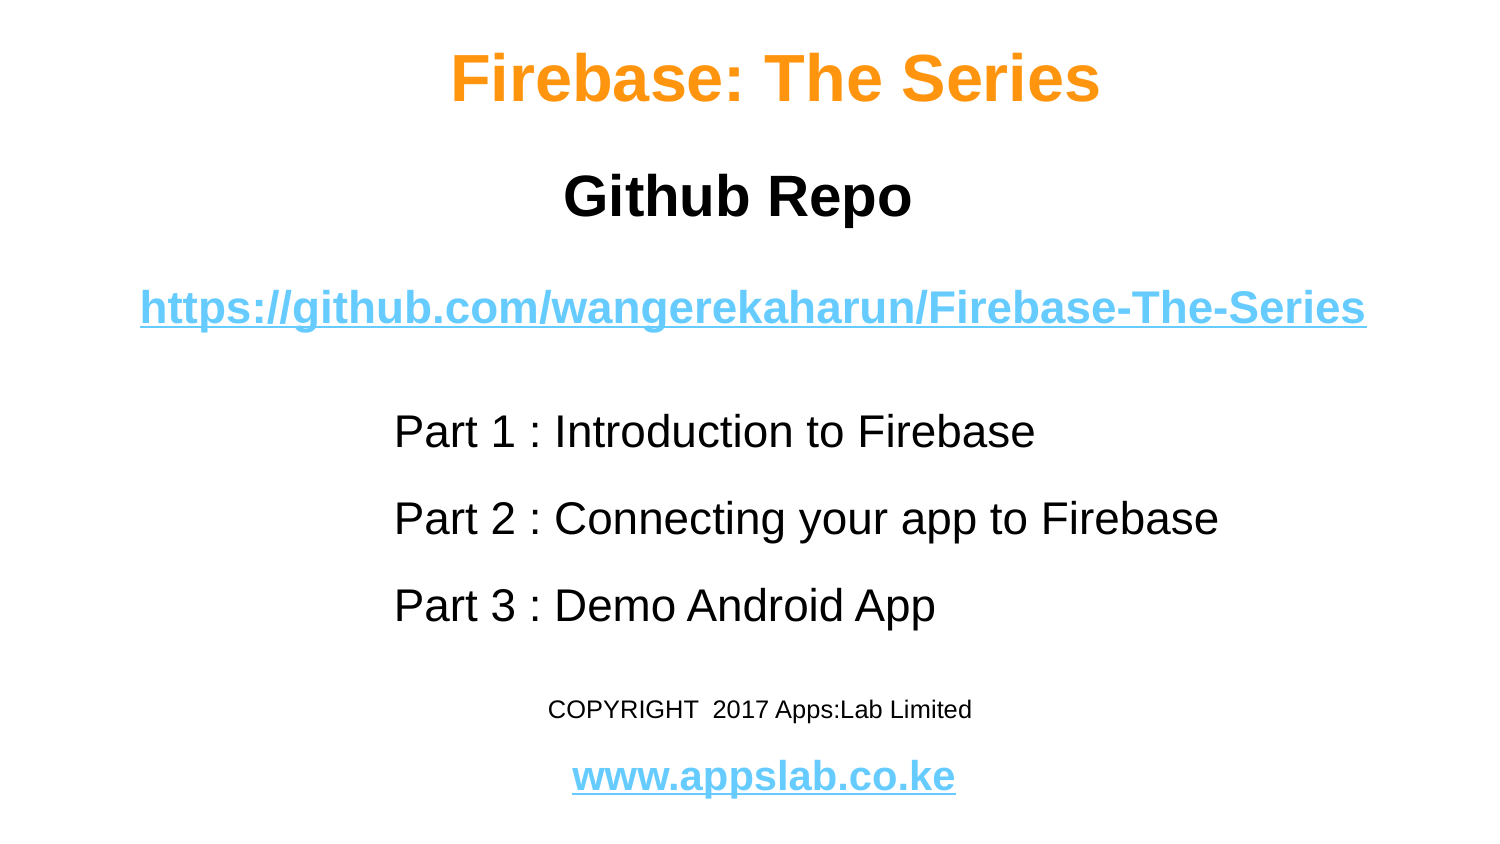

Firebase: The Series
Github Repo
https://github.com/wangerekaharun/Firebase-The-Series
Part 1 : Introduction to Firebase
Part 2 : Connecting your app to Firebase
Part 3 : Demo Android App
COPYRIGHT 2017 Apps:Lab Limited
 www.appslab.co.ke